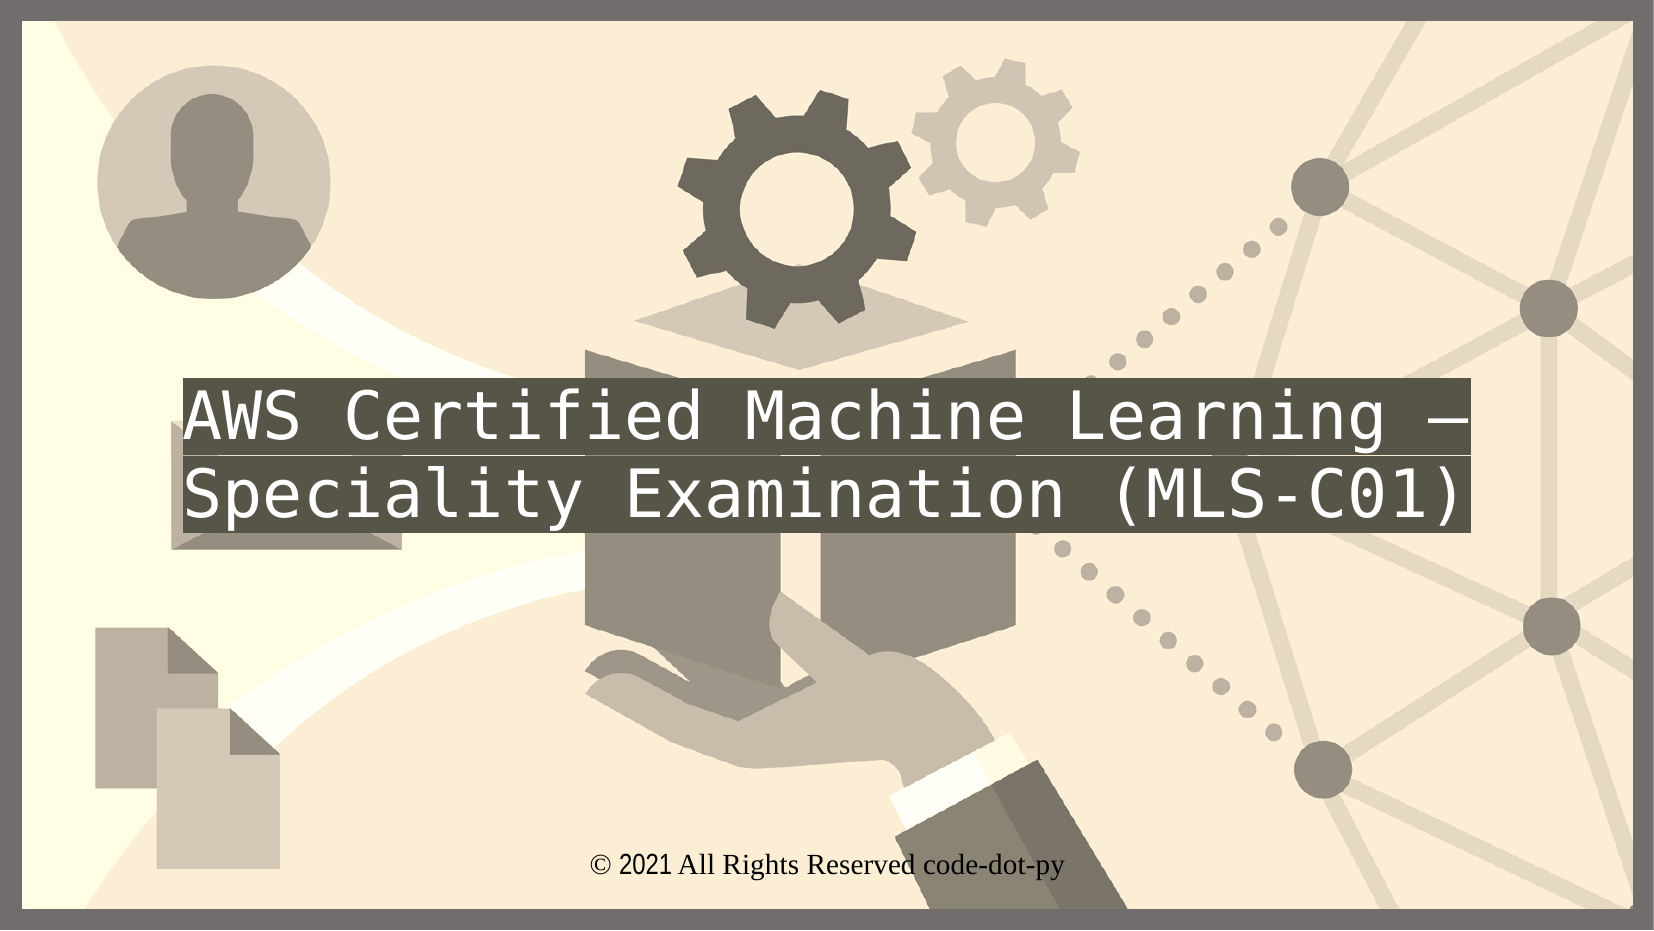

# AWS Certified Machine Learning – Speciality Examination (MLS-C01)